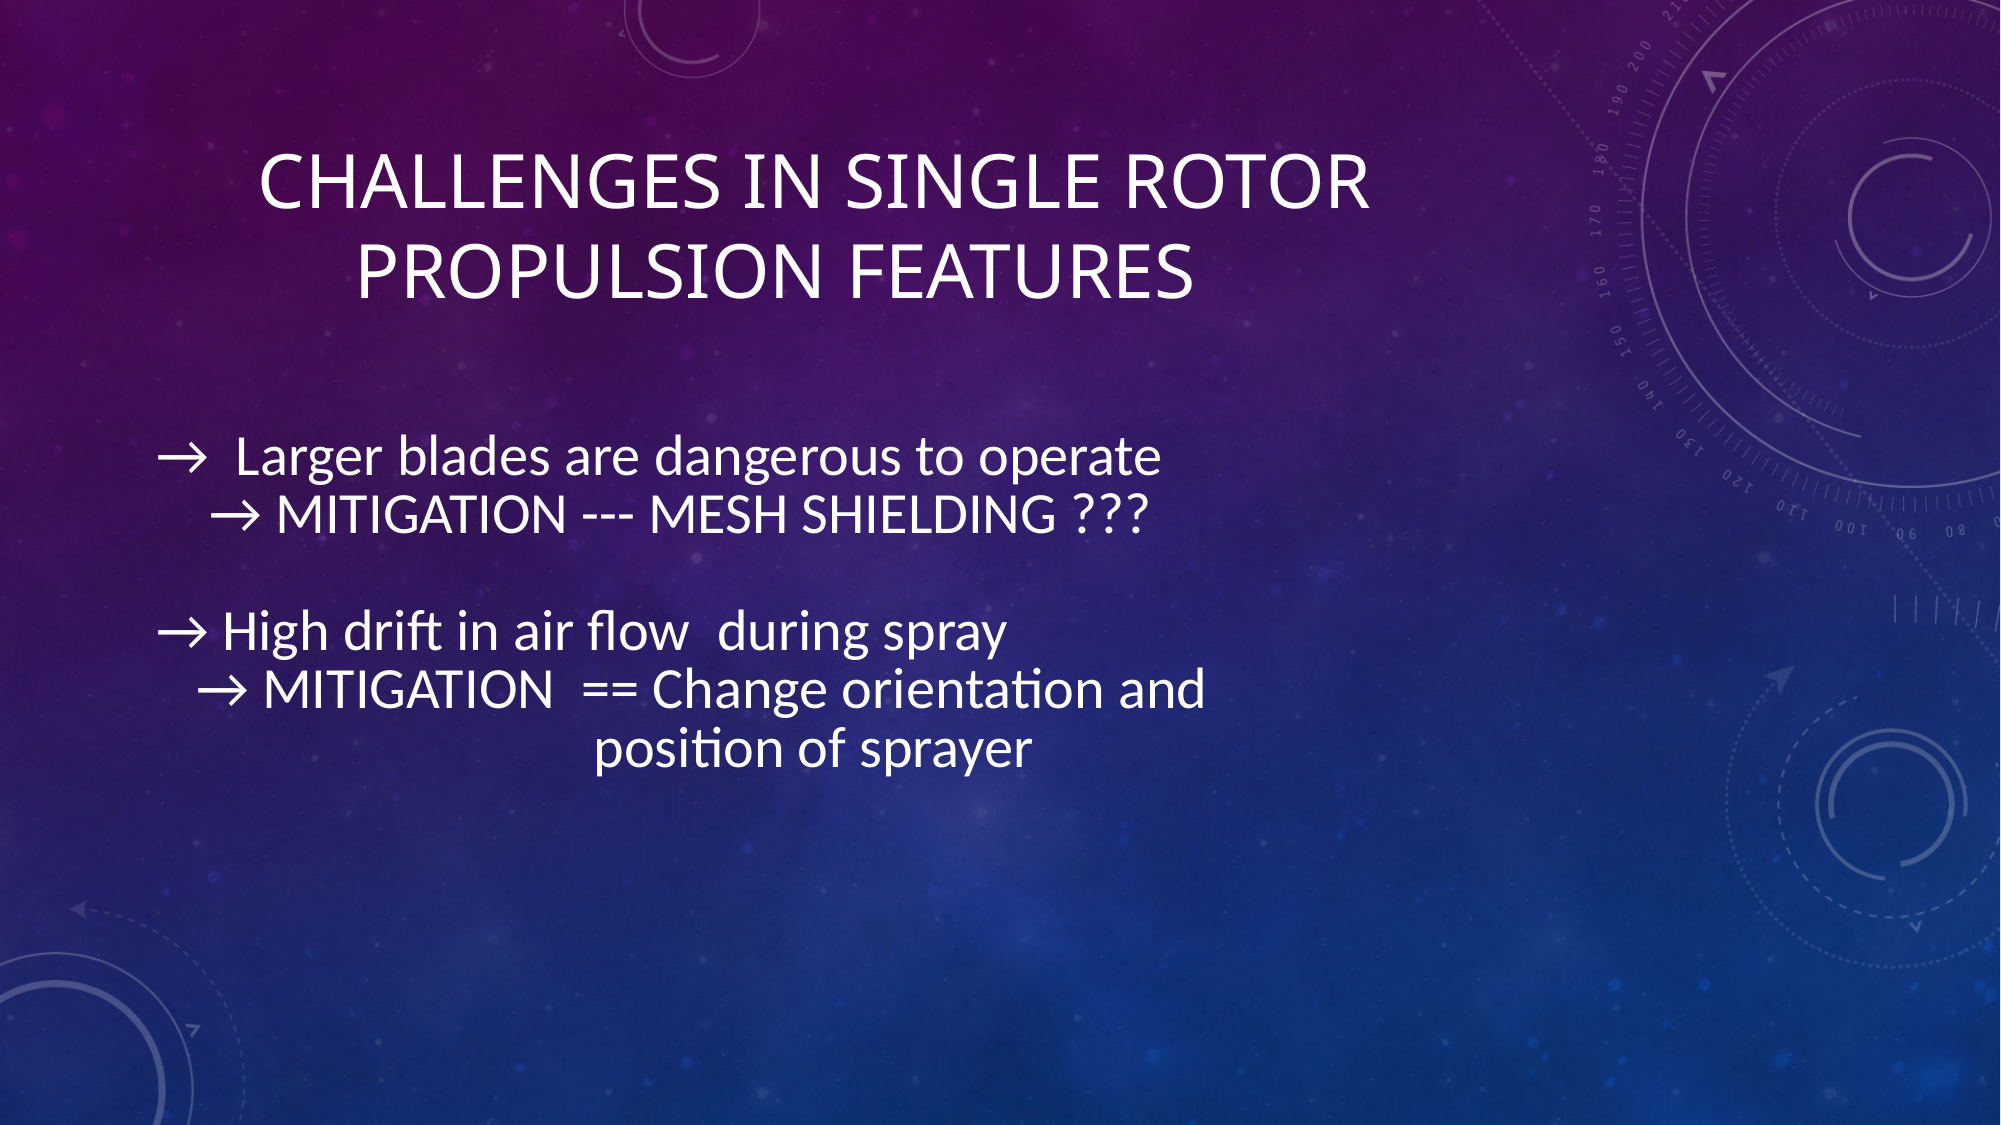

# CHALLENGES IN Single rotor propulsion features
→ Larger blades are dangerous to operate
 → MITIGATION --- MESH SHIELDING ???
→ High drift in air flow during spray
 → MITIGATION == Change orientation and
 position of sprayer